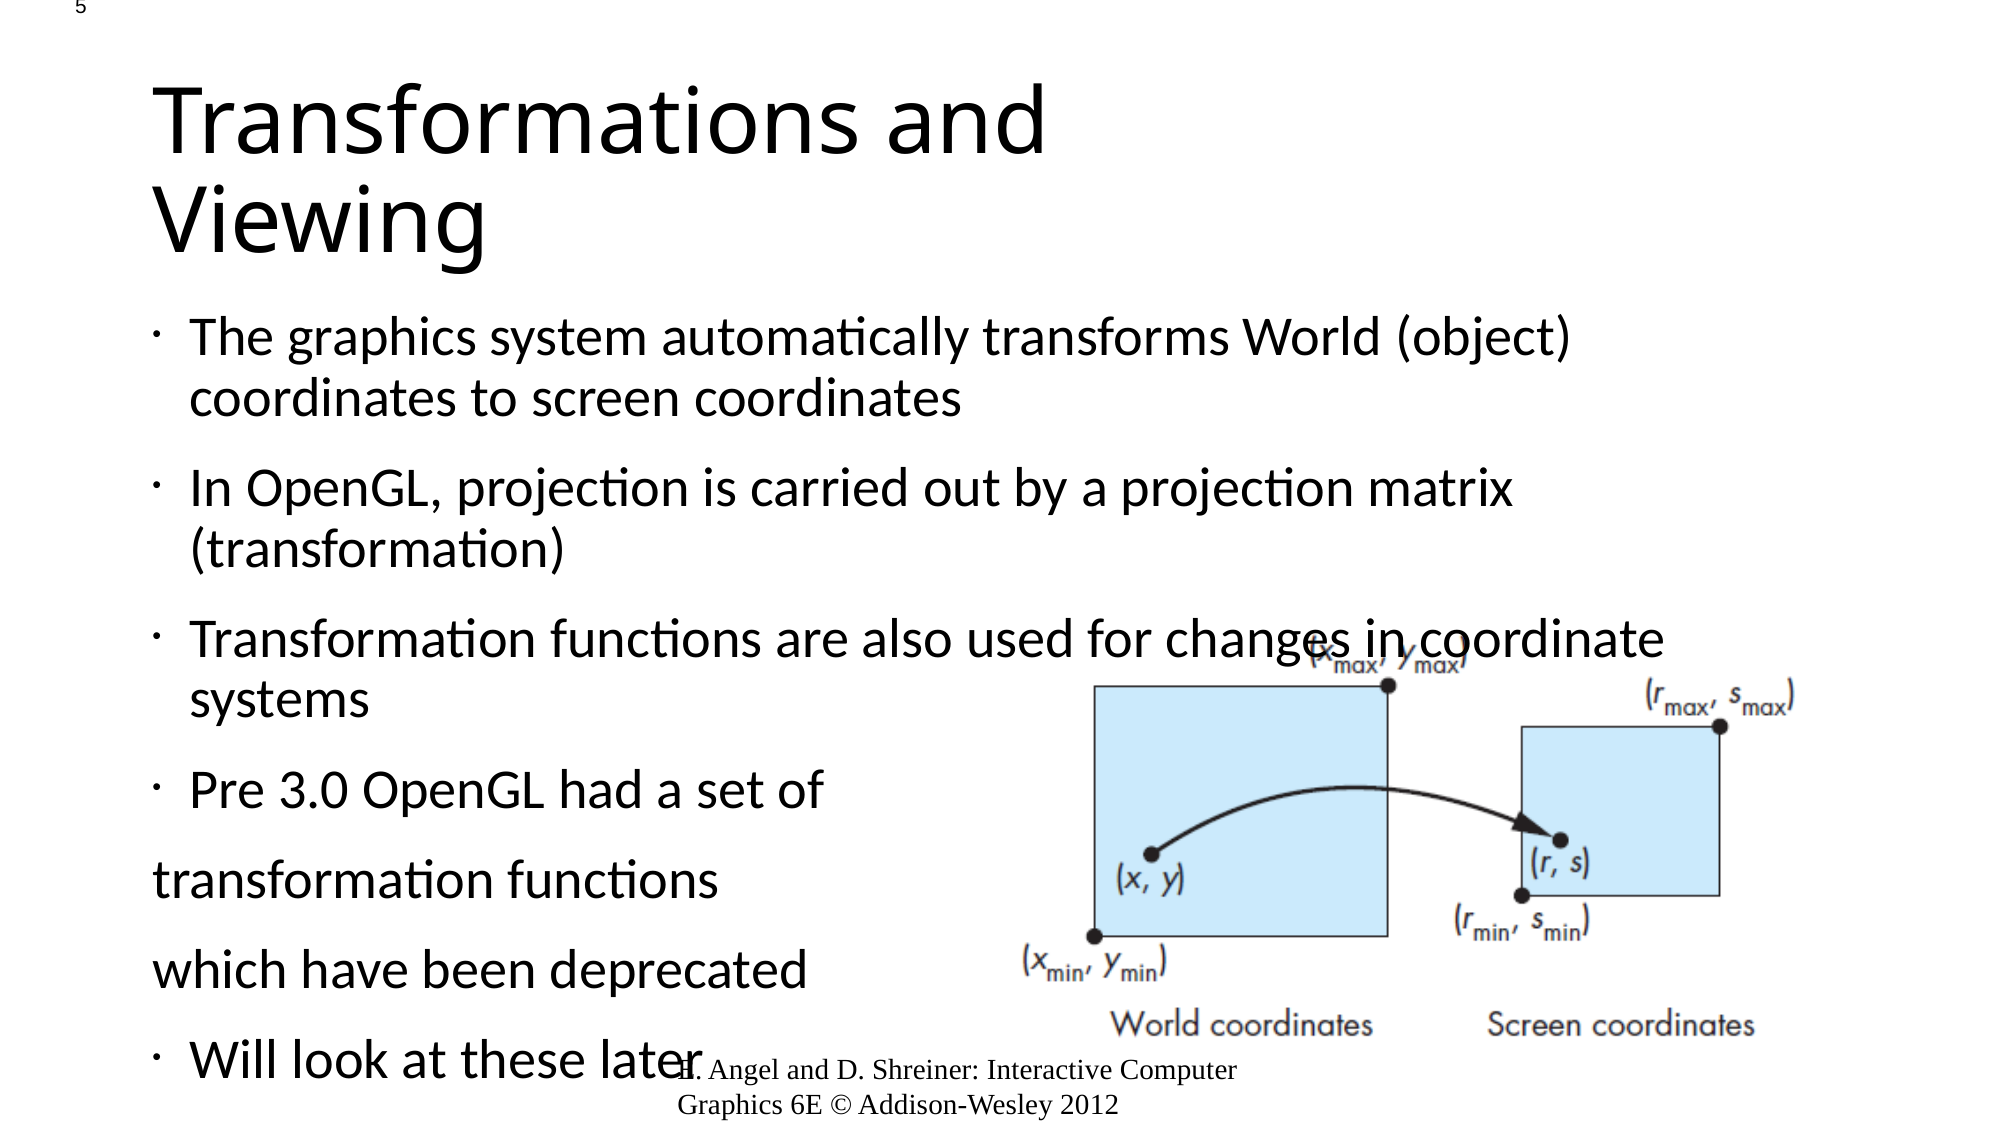

# Transformations and Viewing
The graphics system automatically transforms World (object) coordinates to screen coordinates
In OpenGL, projection is carried out by a projection matrix (transformation)
Transformation functions are also used for changes in coordinate systems
Pre 3.0 OpenGL had a set of
transformation functions
which have been deprecated
Will look at these later
E. Angel and D. Shreiner: Interactive Computer Graphics 6E © Addison-Wesley 2012